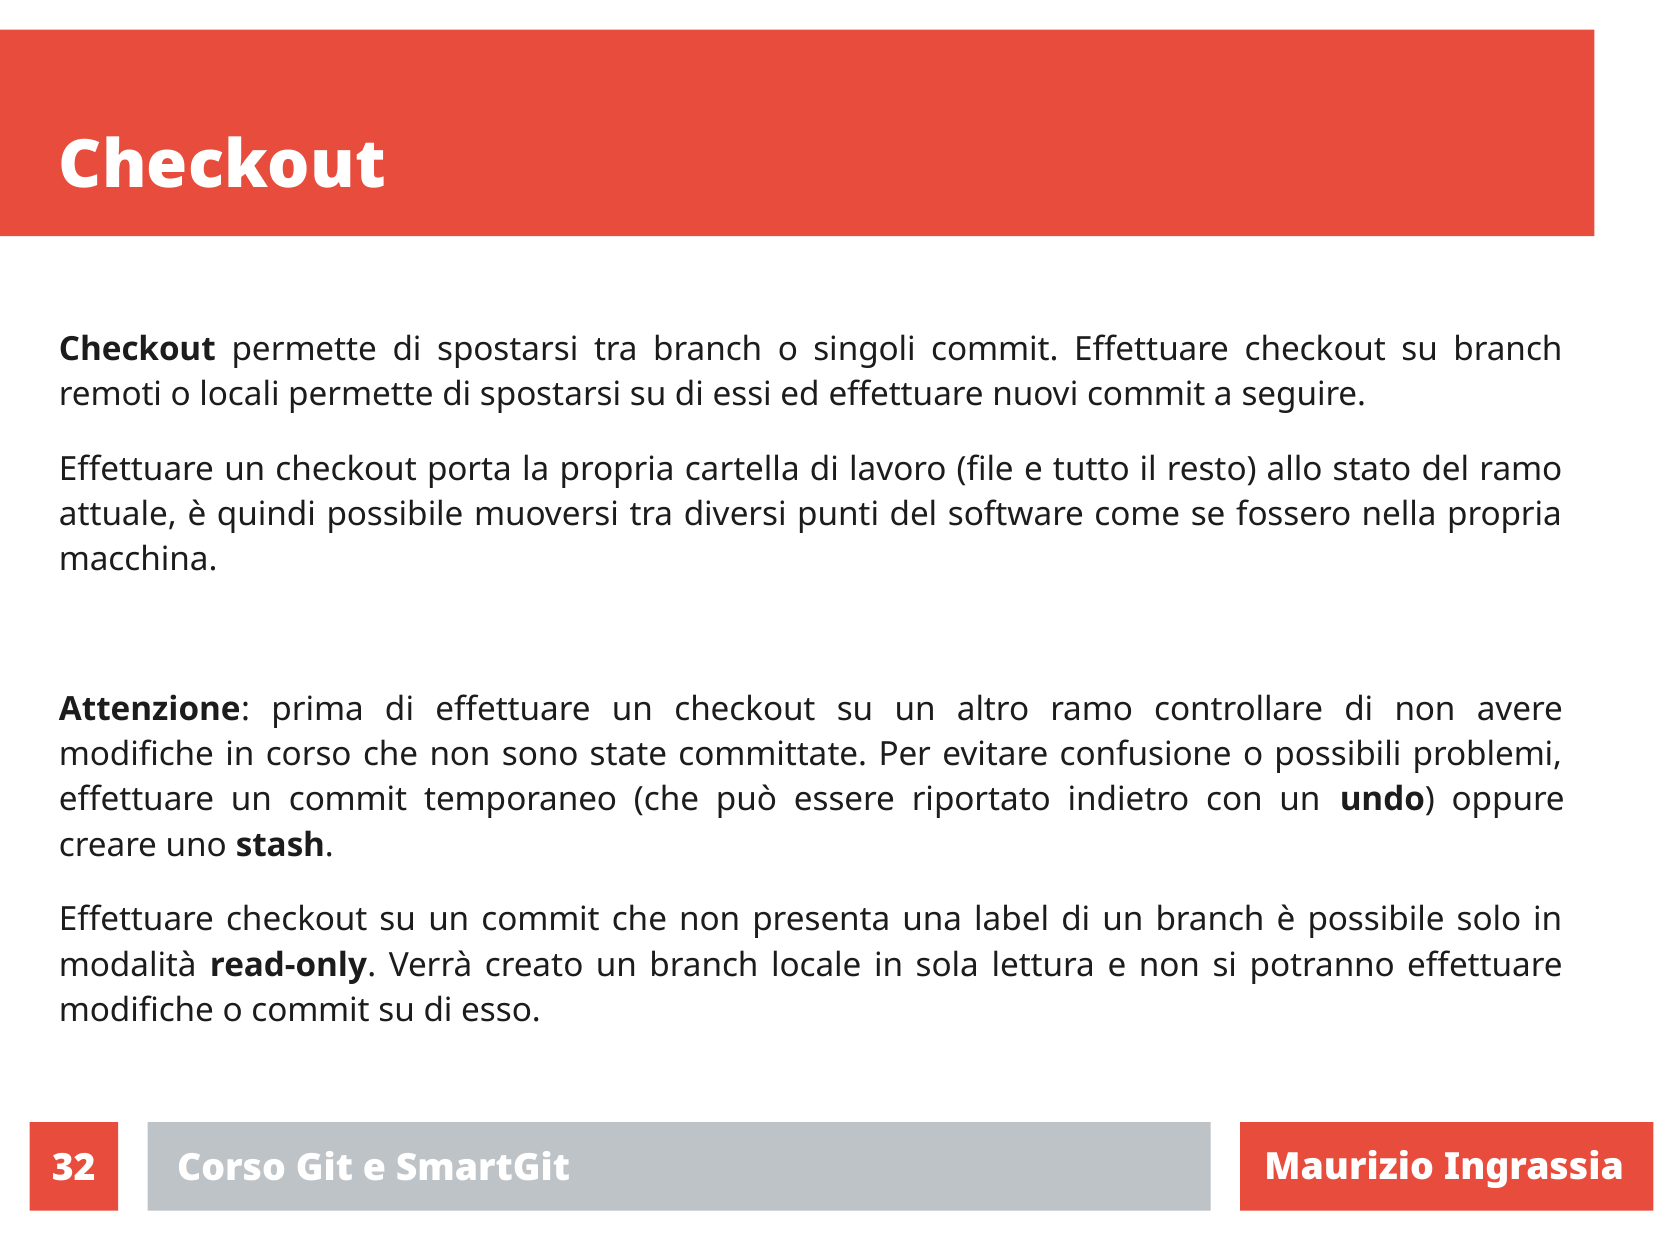

# Checkout
Checkout permette di spostarsi tra branch o singoli commit. Effettuare checkout su branch remoti o locali permette di spostarsi su di essi ed effettuare nuovi commit a seguire.
Effettuare un checkout porta la propria cartella di lavoro (file e tutto il resto) allo stato del ramo attuale, è quindi possibile muoversi tra diversi punti del software come se fossero nella propria macchina.
Attenzione: prima di effettuare un checkout su un altro ramo controllare di non avere modifiche in corso che non sono state committate. Per evitare confusione o possibili problemi, effettuare un commit temporaneo (che può essere riportato indietro con un undo) oppure creare uno stash.
Effettuare checkout su un commit che non presenta una label di un branch è possibile solo in modalità read-only. Verrà creato un branch locale in sola lettura e non si potranno effettuare modifiche o commit su di esso.
32
Corso Git e SmartGit
Maurizio Ingrassia